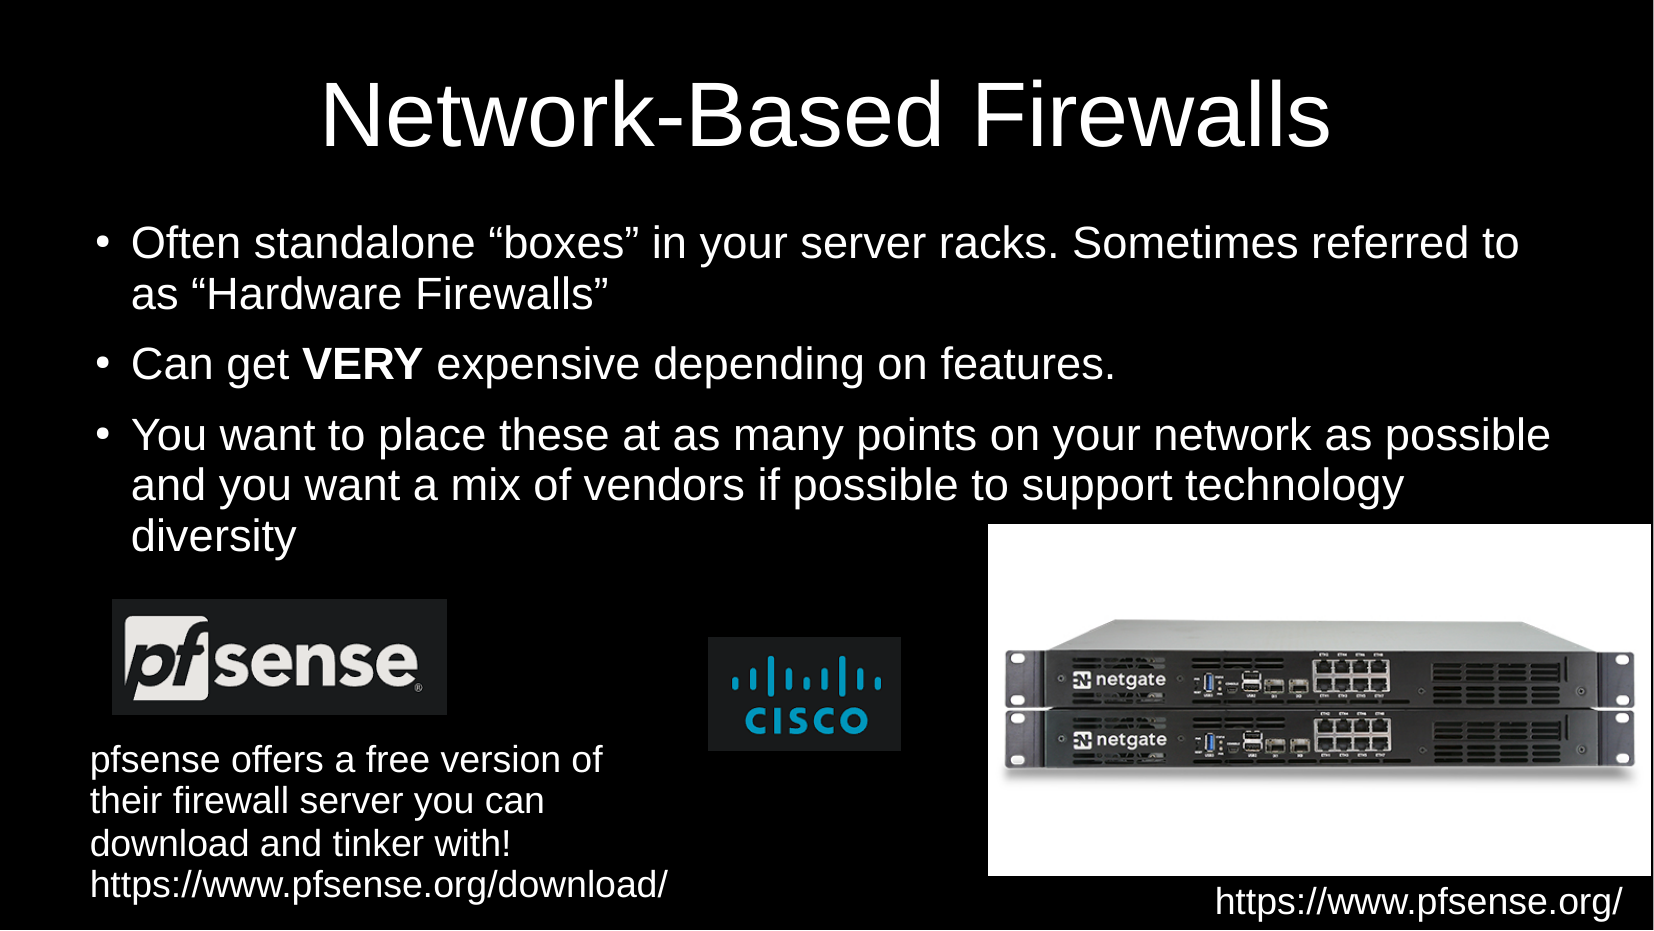

# Network-Based Firewalls
Often standalone “boxes” in your server racks. Sometimes referred to as “Hardware Firewalls”
Can get VERY expensive depending on features.
You want to place these at as many points on your network as possible and you want a mix of vendors if possible to support technology diversity
pfsense offers a free version of their firewall server you can download and tinker with!
https://www.pfsense.org/download/
https://www.pfsense.org/